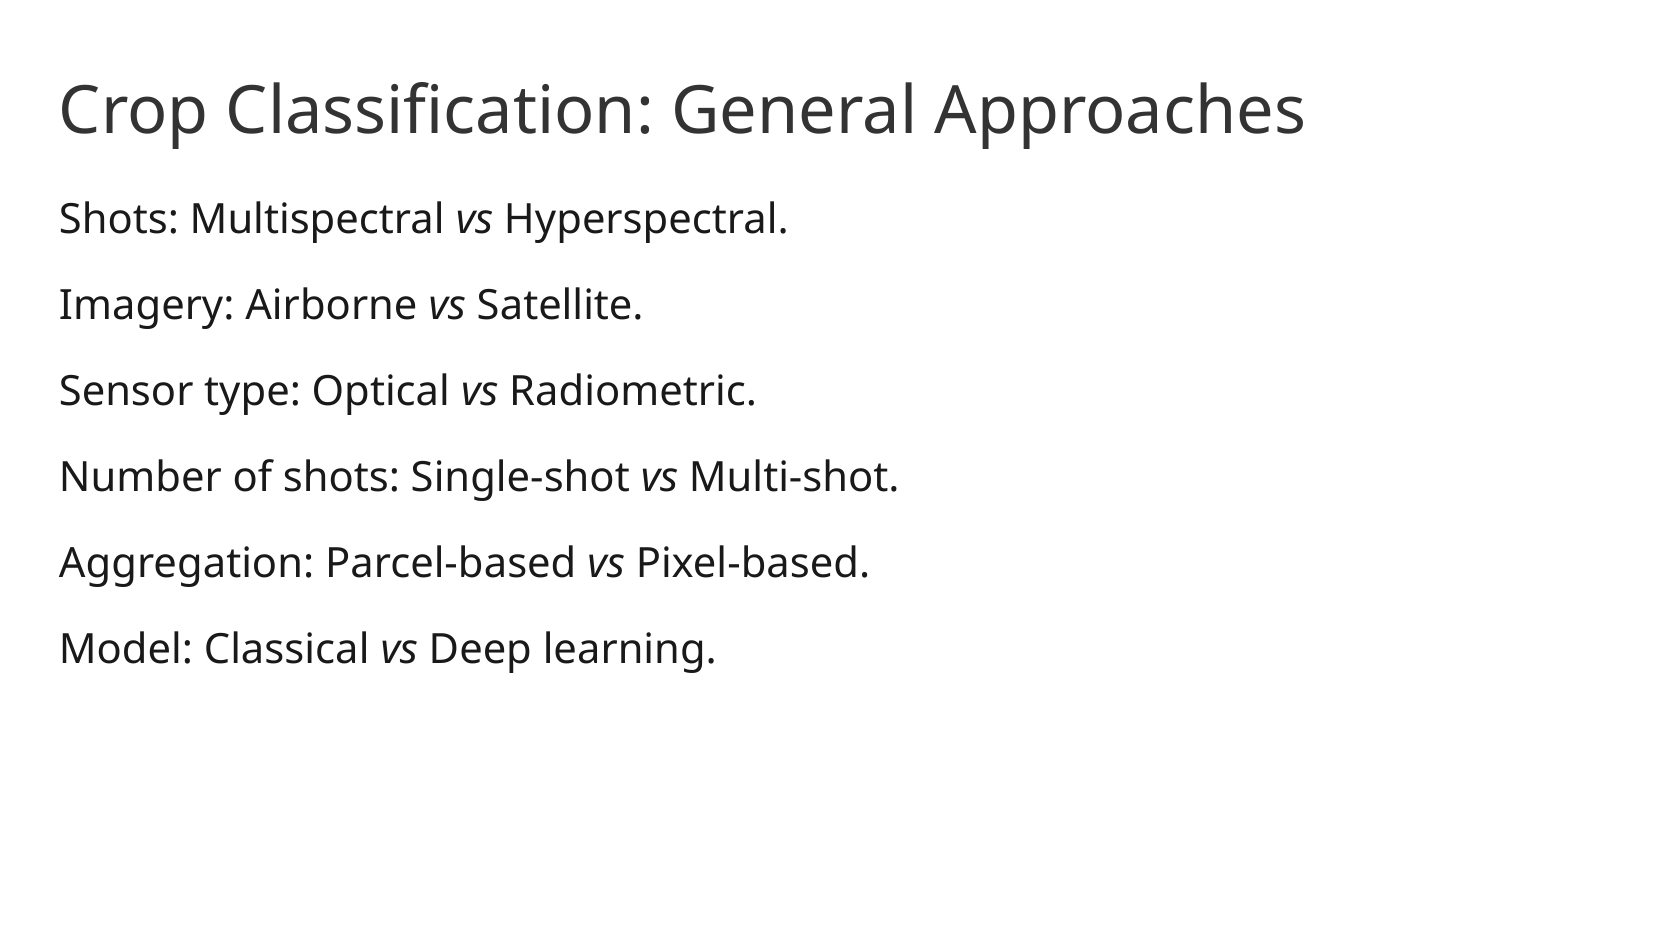

# Crop Classification: General Approaches
Shots: Multispectral vs Hyperspectral.
Imagery: Airborne vs Satellite.
Sensor type: Optical vs Radiometric.
Number of shots: Single-shot vs Multi-shot.
Aggregation: Parcel-based vs Pixel-based.
Model: Classical vs Deep learning.